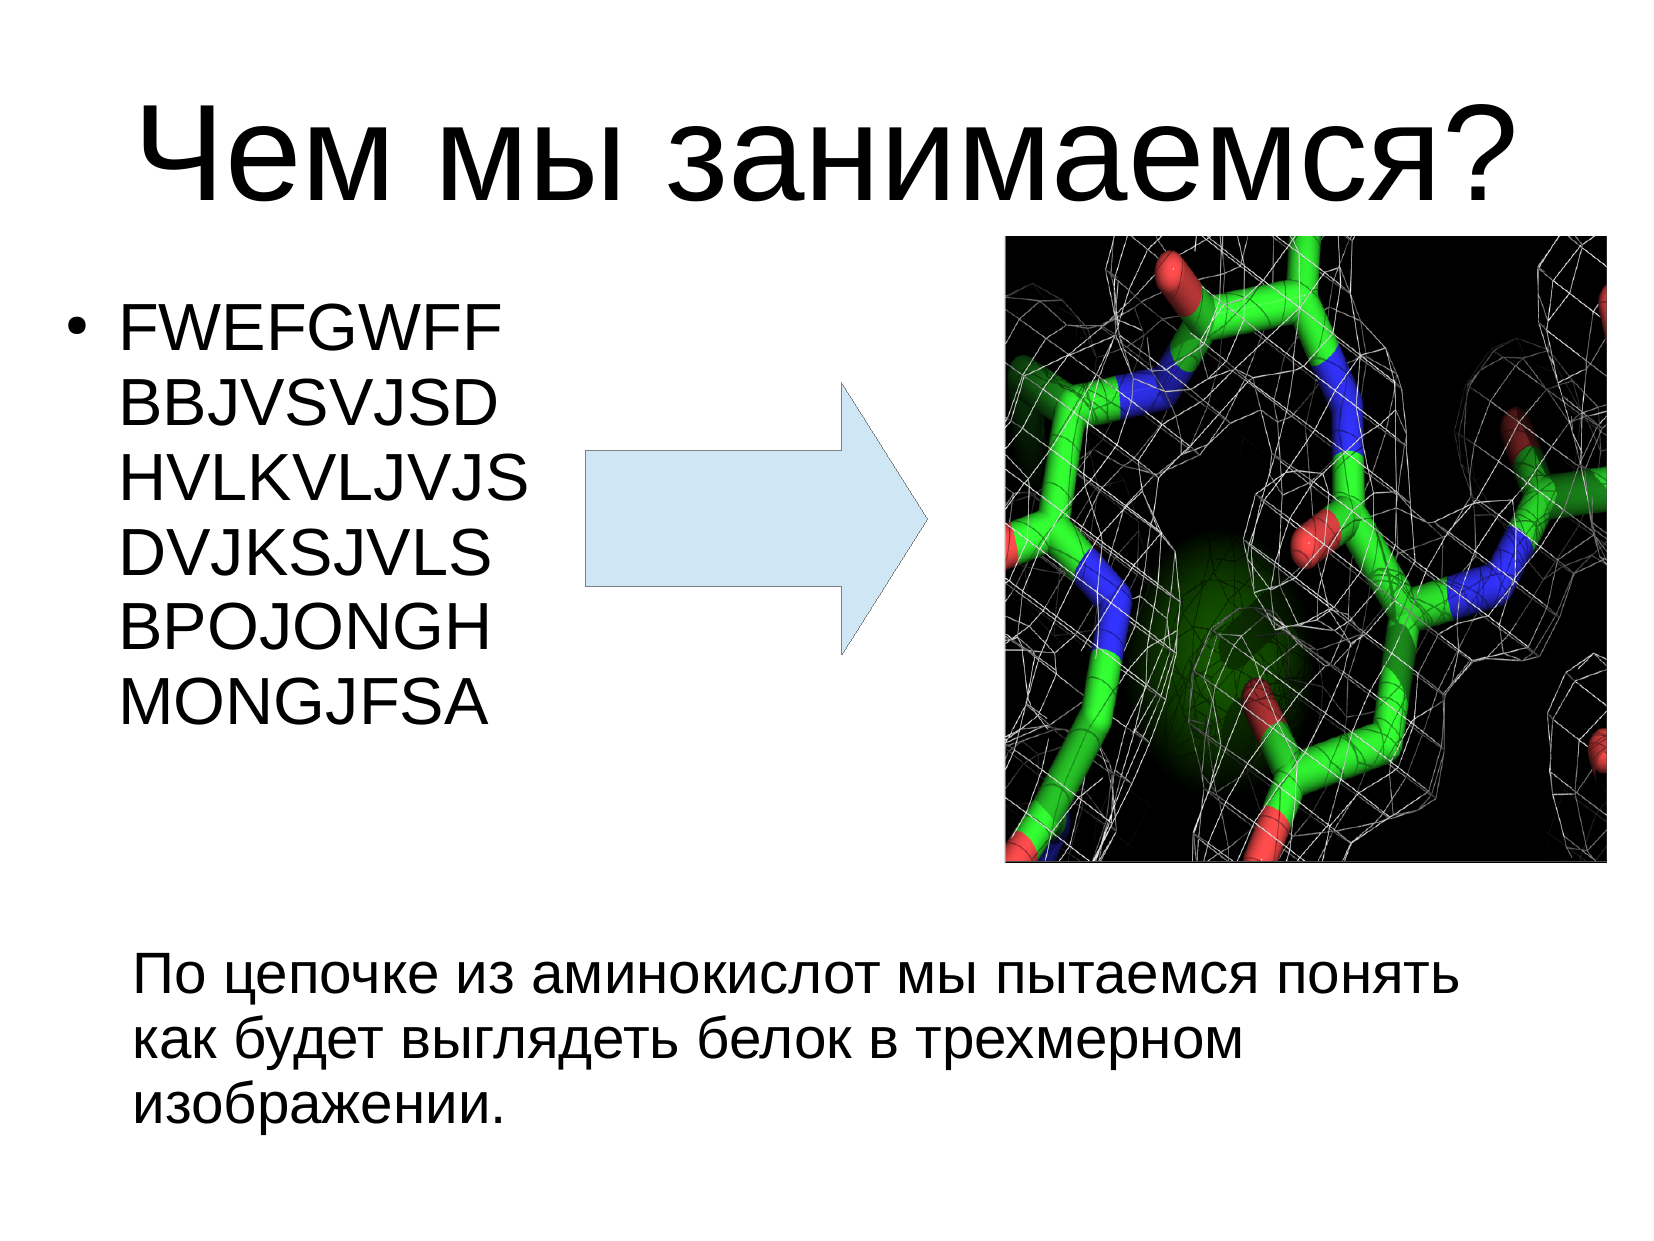

# Чем мы занимаемся?
FWEFGWFFBBJVSVJSDHVLKVLJVJSDVJKSJVLSBPOJONGHMONGJFSA
По цепочке из аминокислот мы пытаемся понять как будет выглядеть белок в трехмерном изображении.